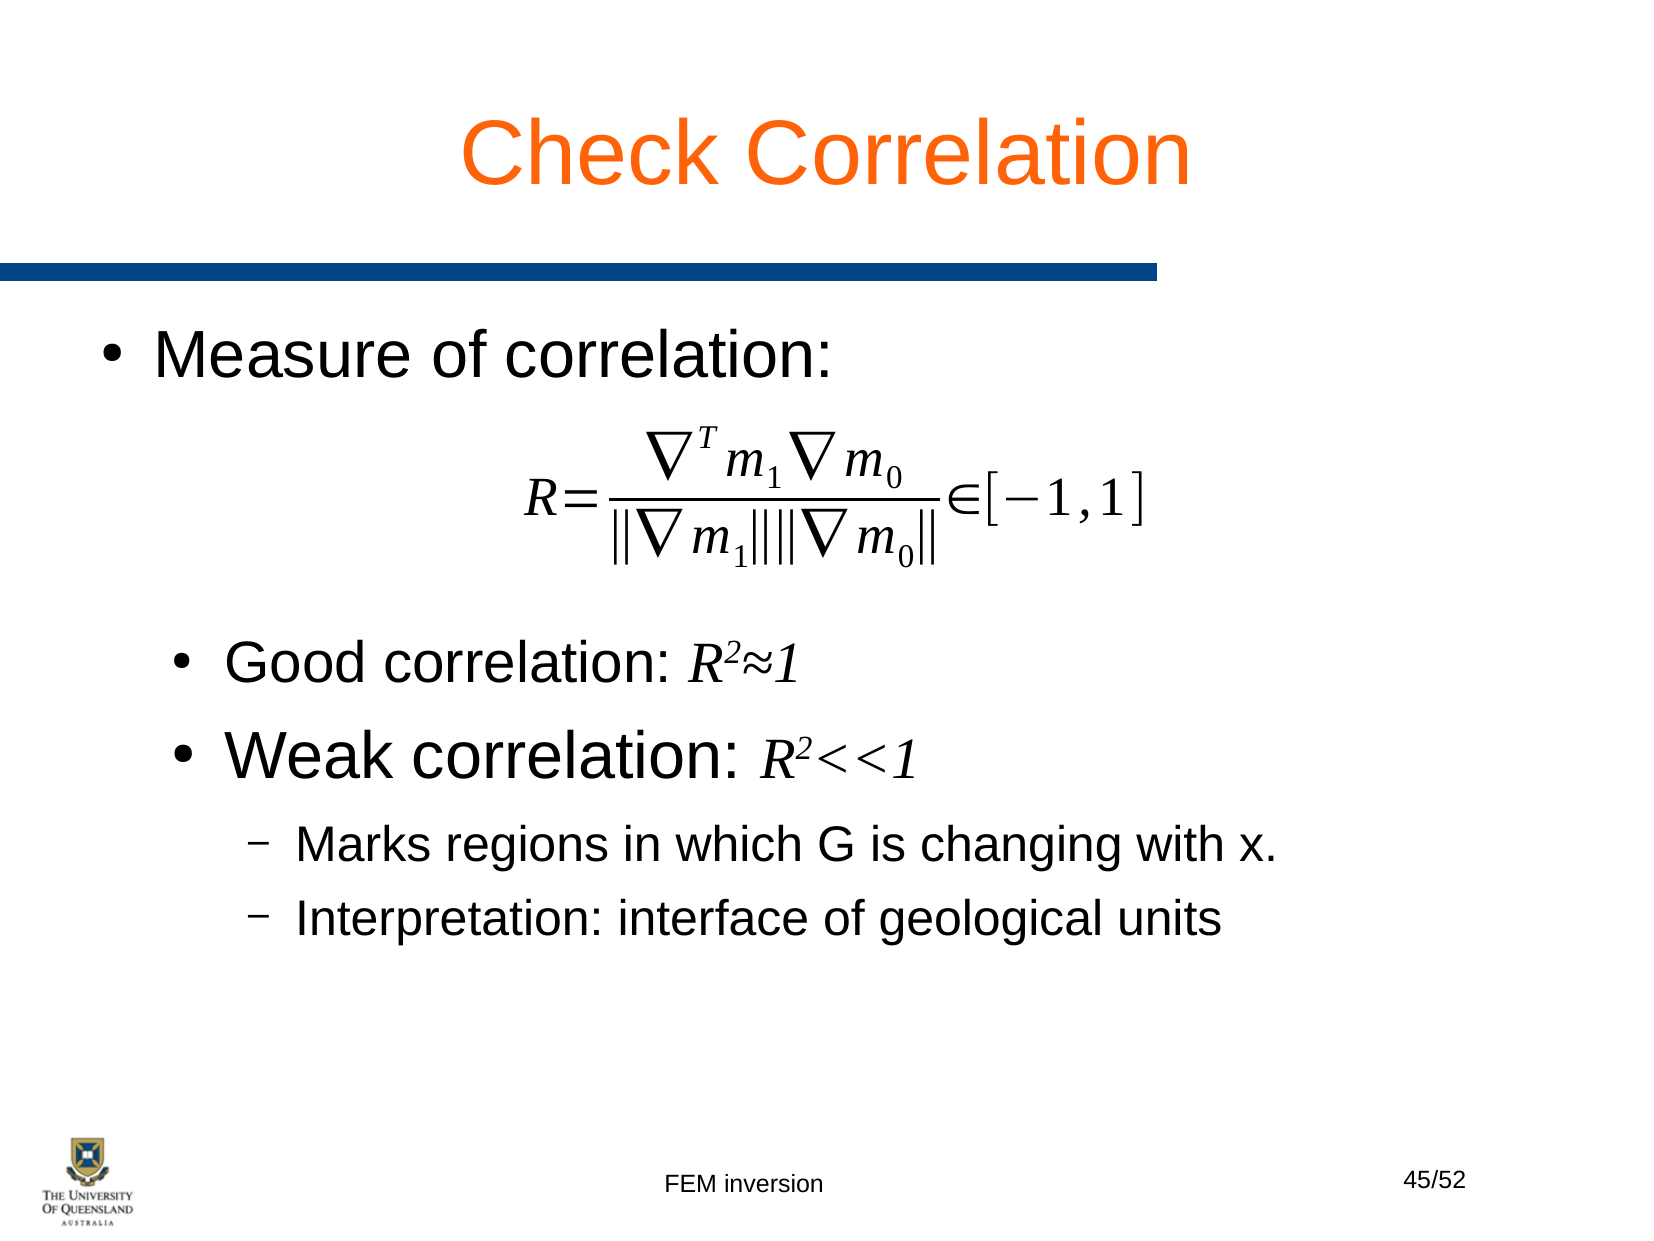

# Check Correlation
Measure of correlation:
Good correlation: R2≈1
Weak correlation: R2<<1
Marks regions in which G is changing with x.
Interpretation: interface of geological units